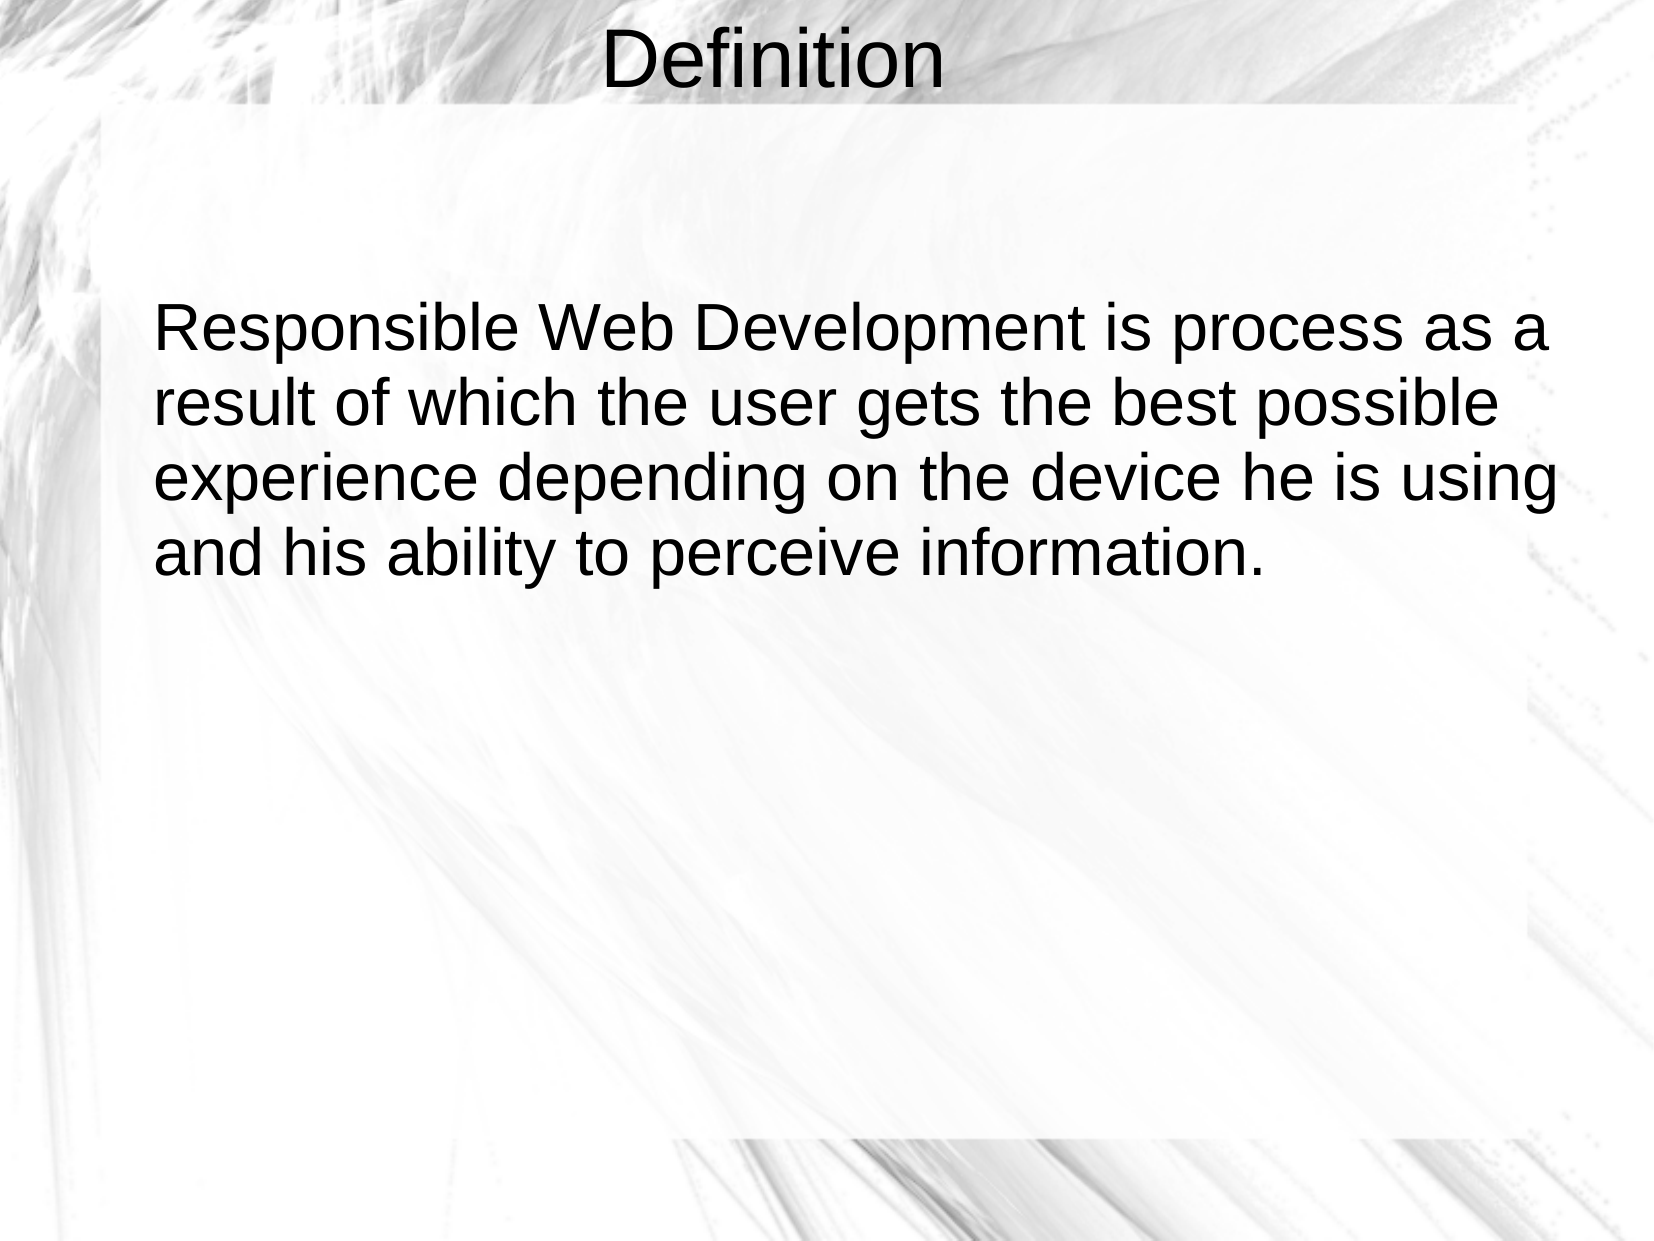

# Definition
Responsible Web Development is process as a result of which the user gets the best possible experience depending on the device he is using and his ability to perceive information.